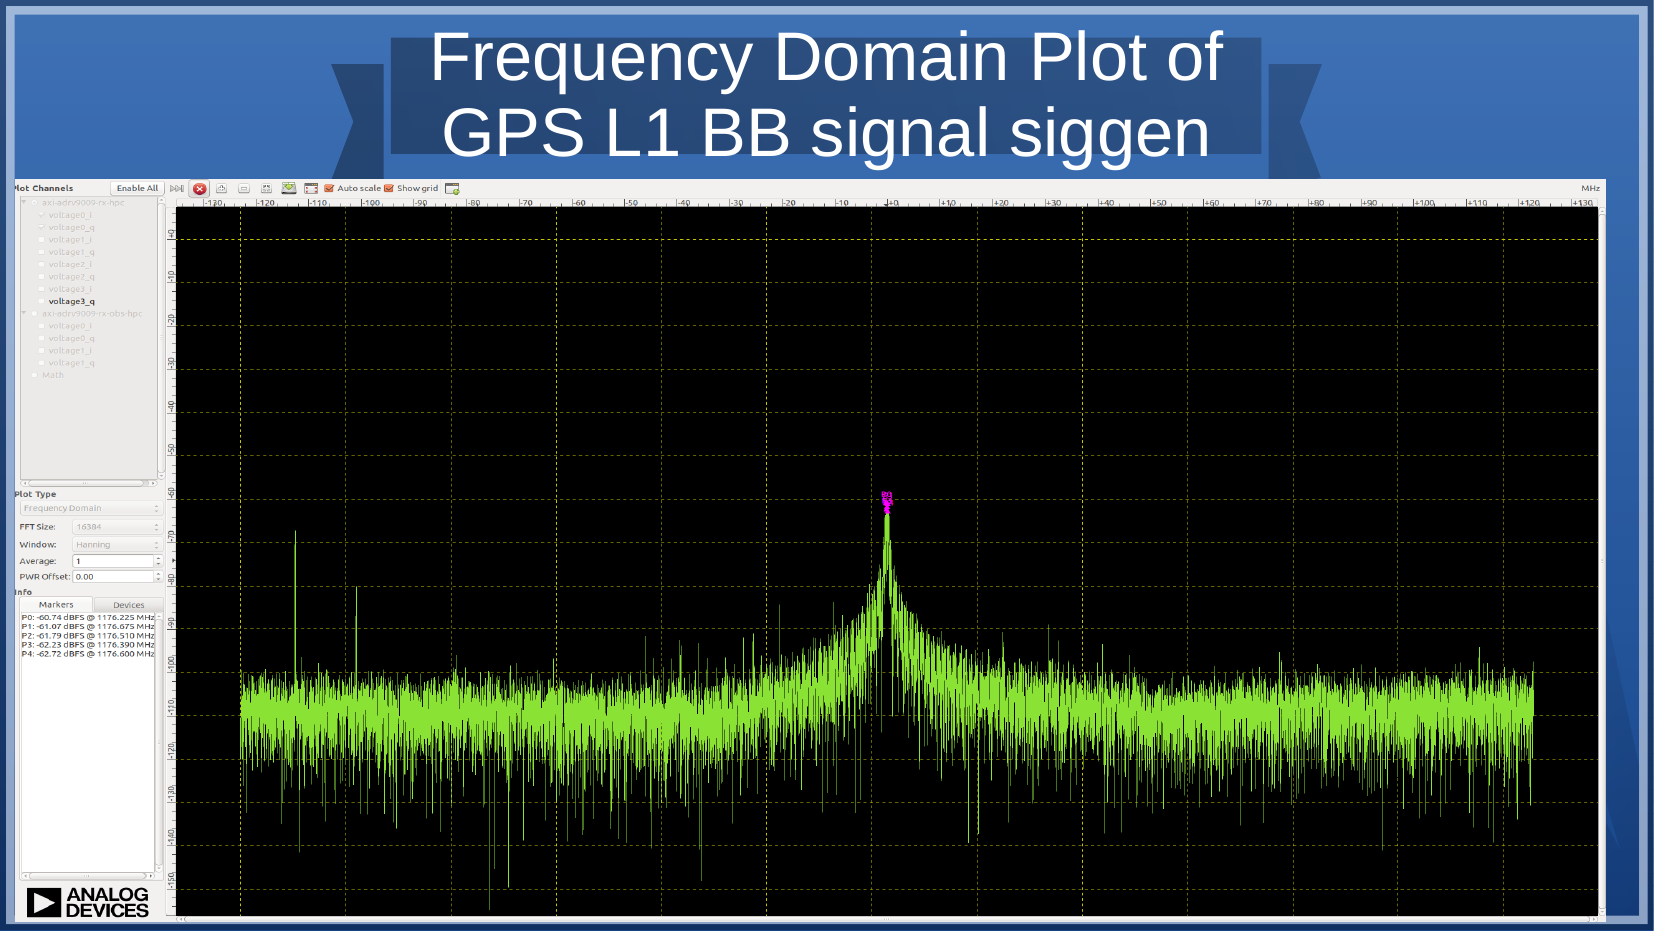

# Frequency Domain Plot of GPS L1 BB signal siggen